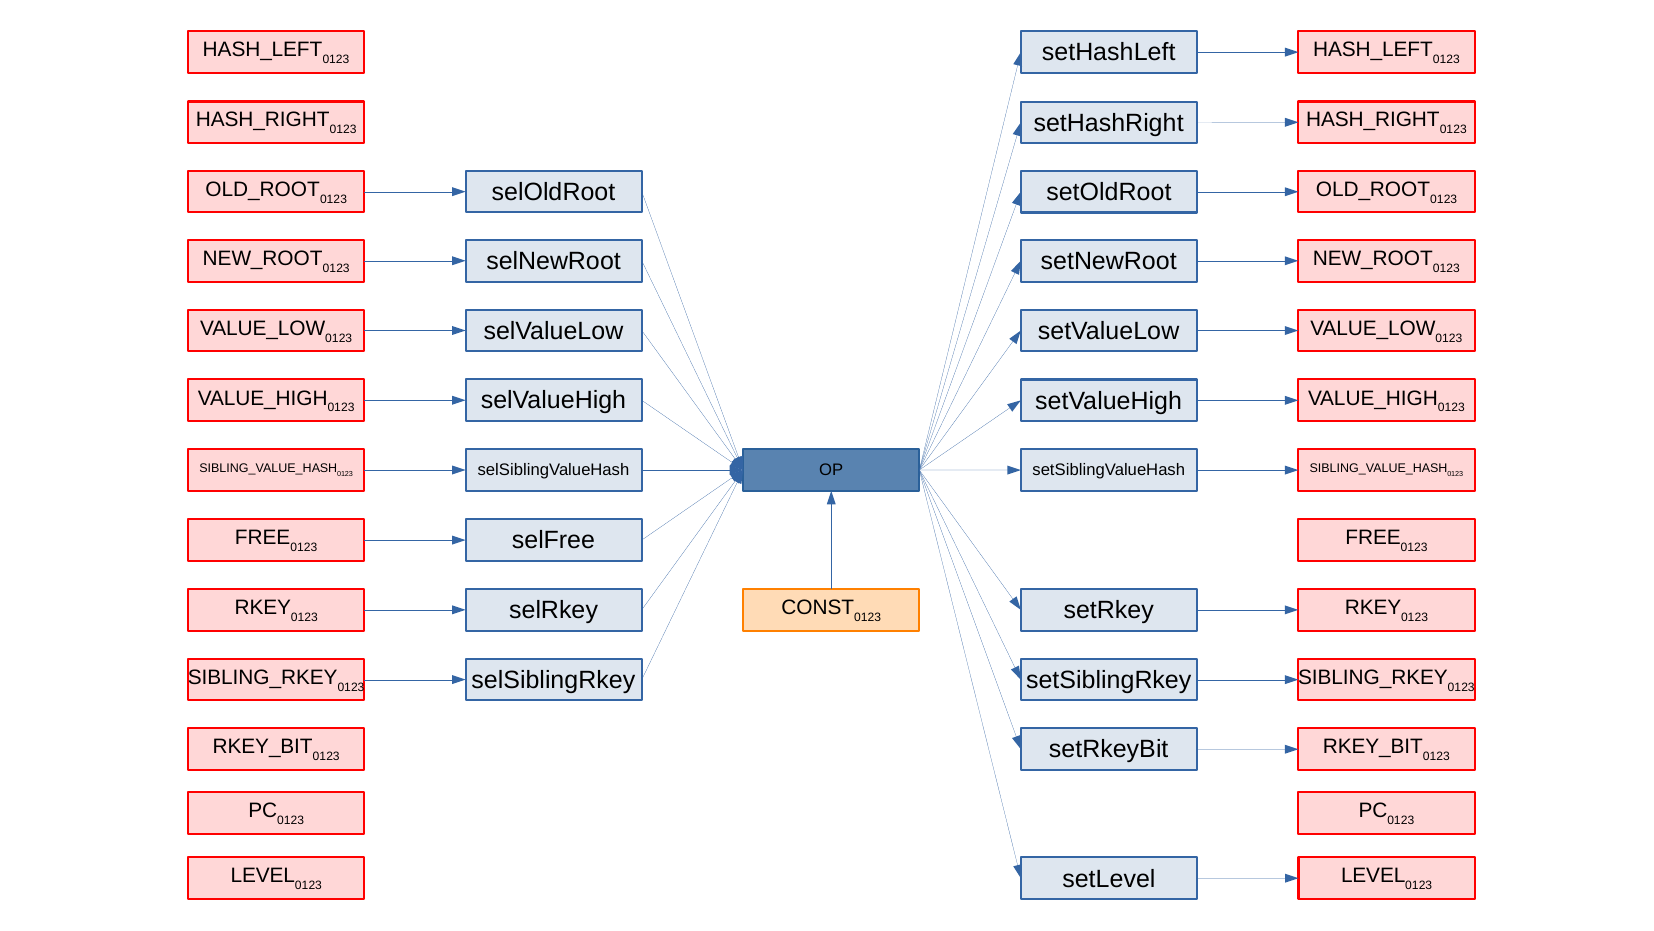

HASH_LEFT0123
setHashLeft
HASH_LEFT0123
HASH_RIGHT0123
HASH_RIGHT0123
setHashRight
OLD_ROOT0123
selOldRoot
OLD_ROOT0123
setOldRoot
NEW_ROOT0123
selNewRoot
NEW_ROOT0123
setNewRoot
VALUE_LOW0123
selValueLow
VALUE_LOW0123
setValueLow
VALUE_HIGH0123
selValueHigh
VALUE_HIGH0123
setValueHigh
SIBLING_VALUE_HASH0123
selSiblingValueHash
OP
SIBLING_VALUE_HASH0123
setSiblingValueHash
FREE0123
selFree
FREE0123
RKEY0123
selRkey
CONST0123
RKEY0123
setRkey
SIBLING_RKEY0123
selSiblingRkey
SIBLING_RKEY0123
setSiblingRkey
RKEY_BIT0123
setRkeyBit
RKEY_BIT0123
PC0123
PC0123
LEVEL0123
LEVEL0123
setLevel